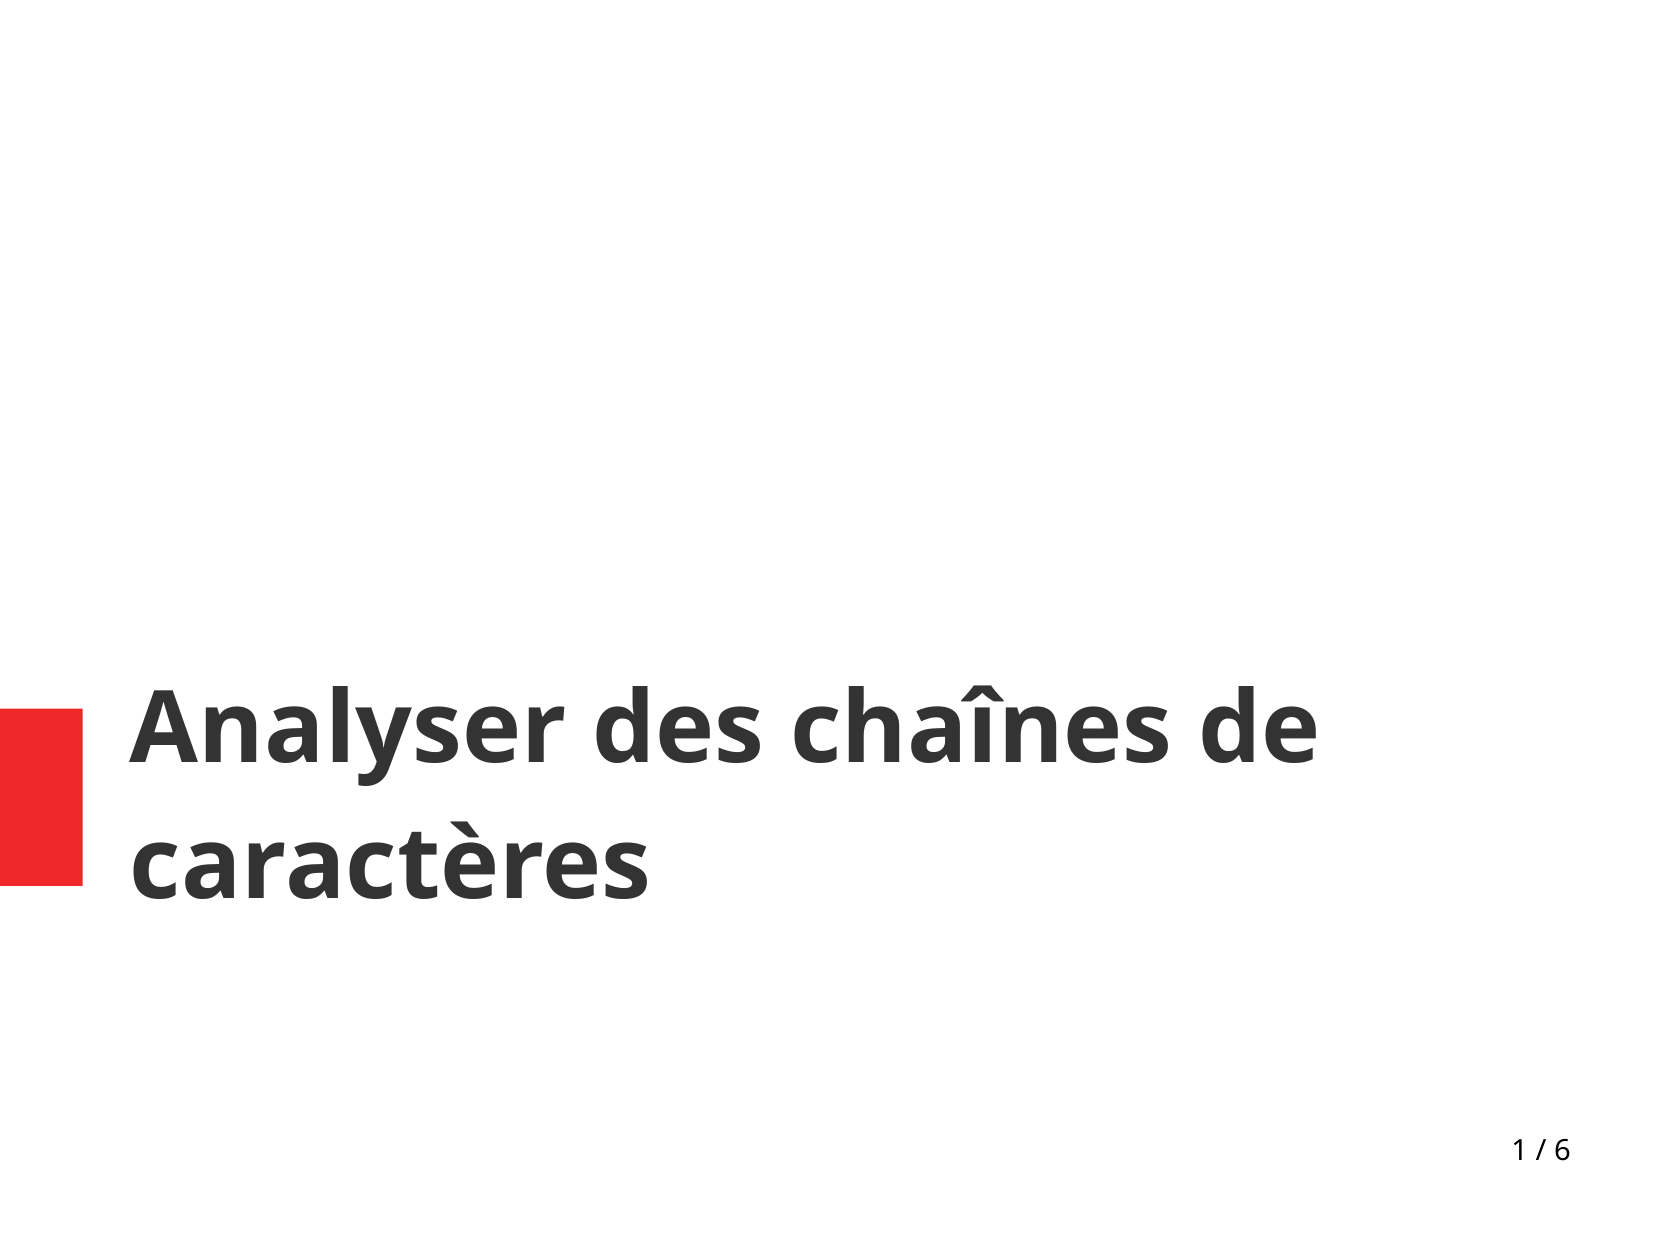

# Analyser des chaînes de caractères
1